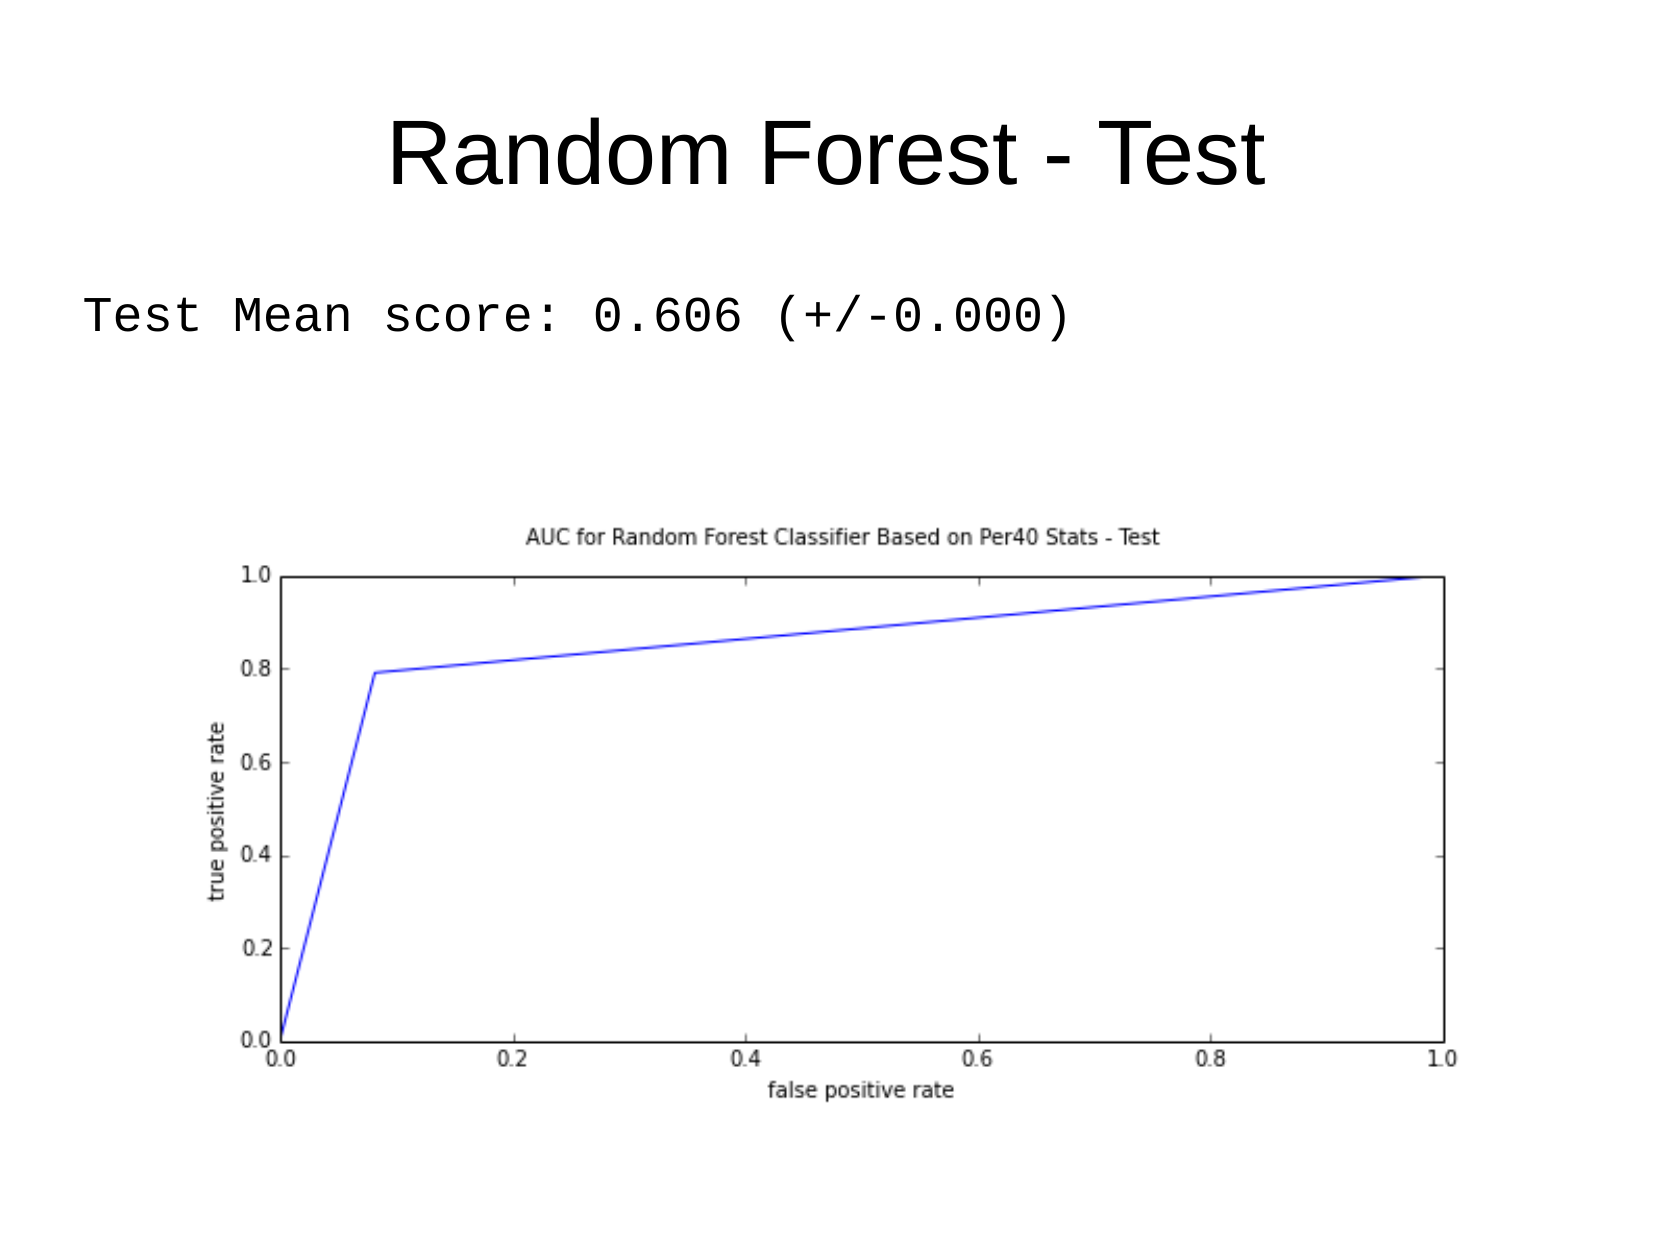

# Random Forest - Test
Test Mean score: 0.606 (+/-0.000)